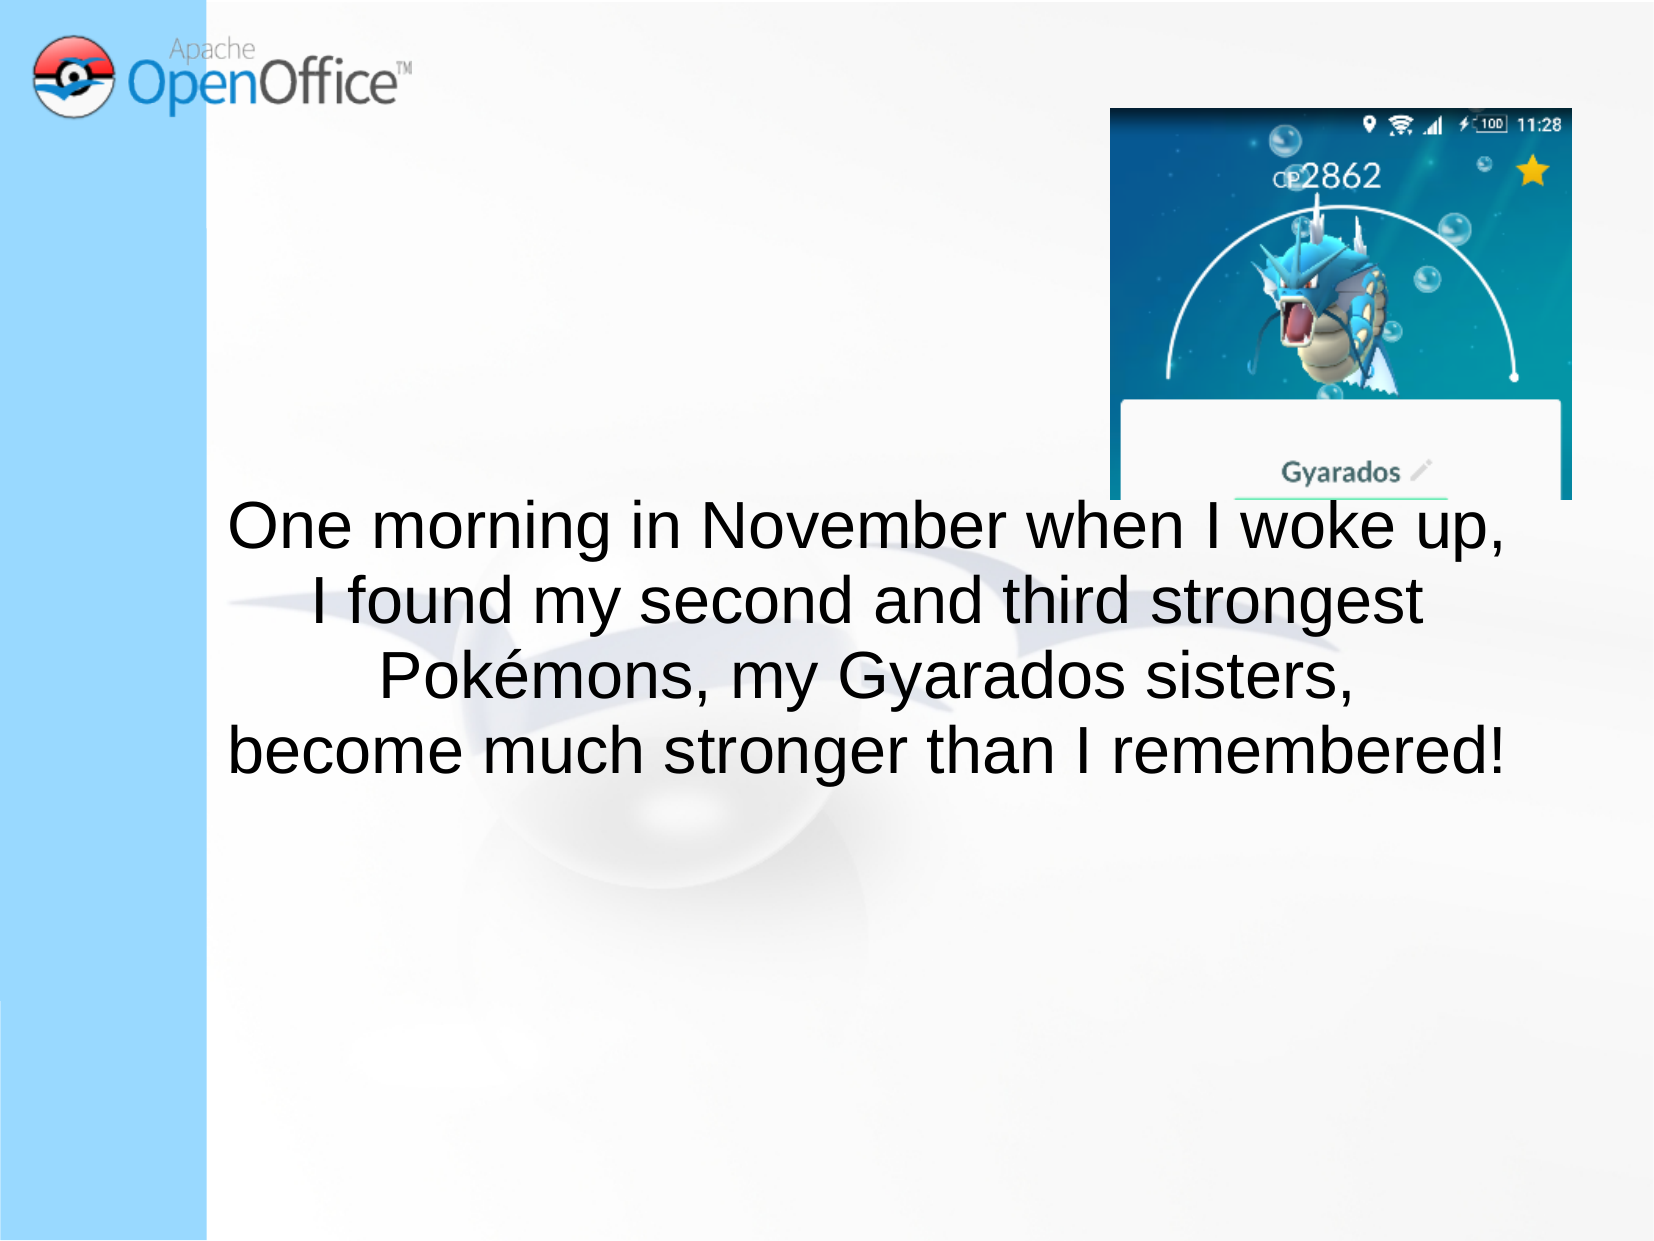

# One morning in November when I woke up,
I found my second and third strongest Pokémons, my Gyarados sisters,
become much stronger than I remembered!